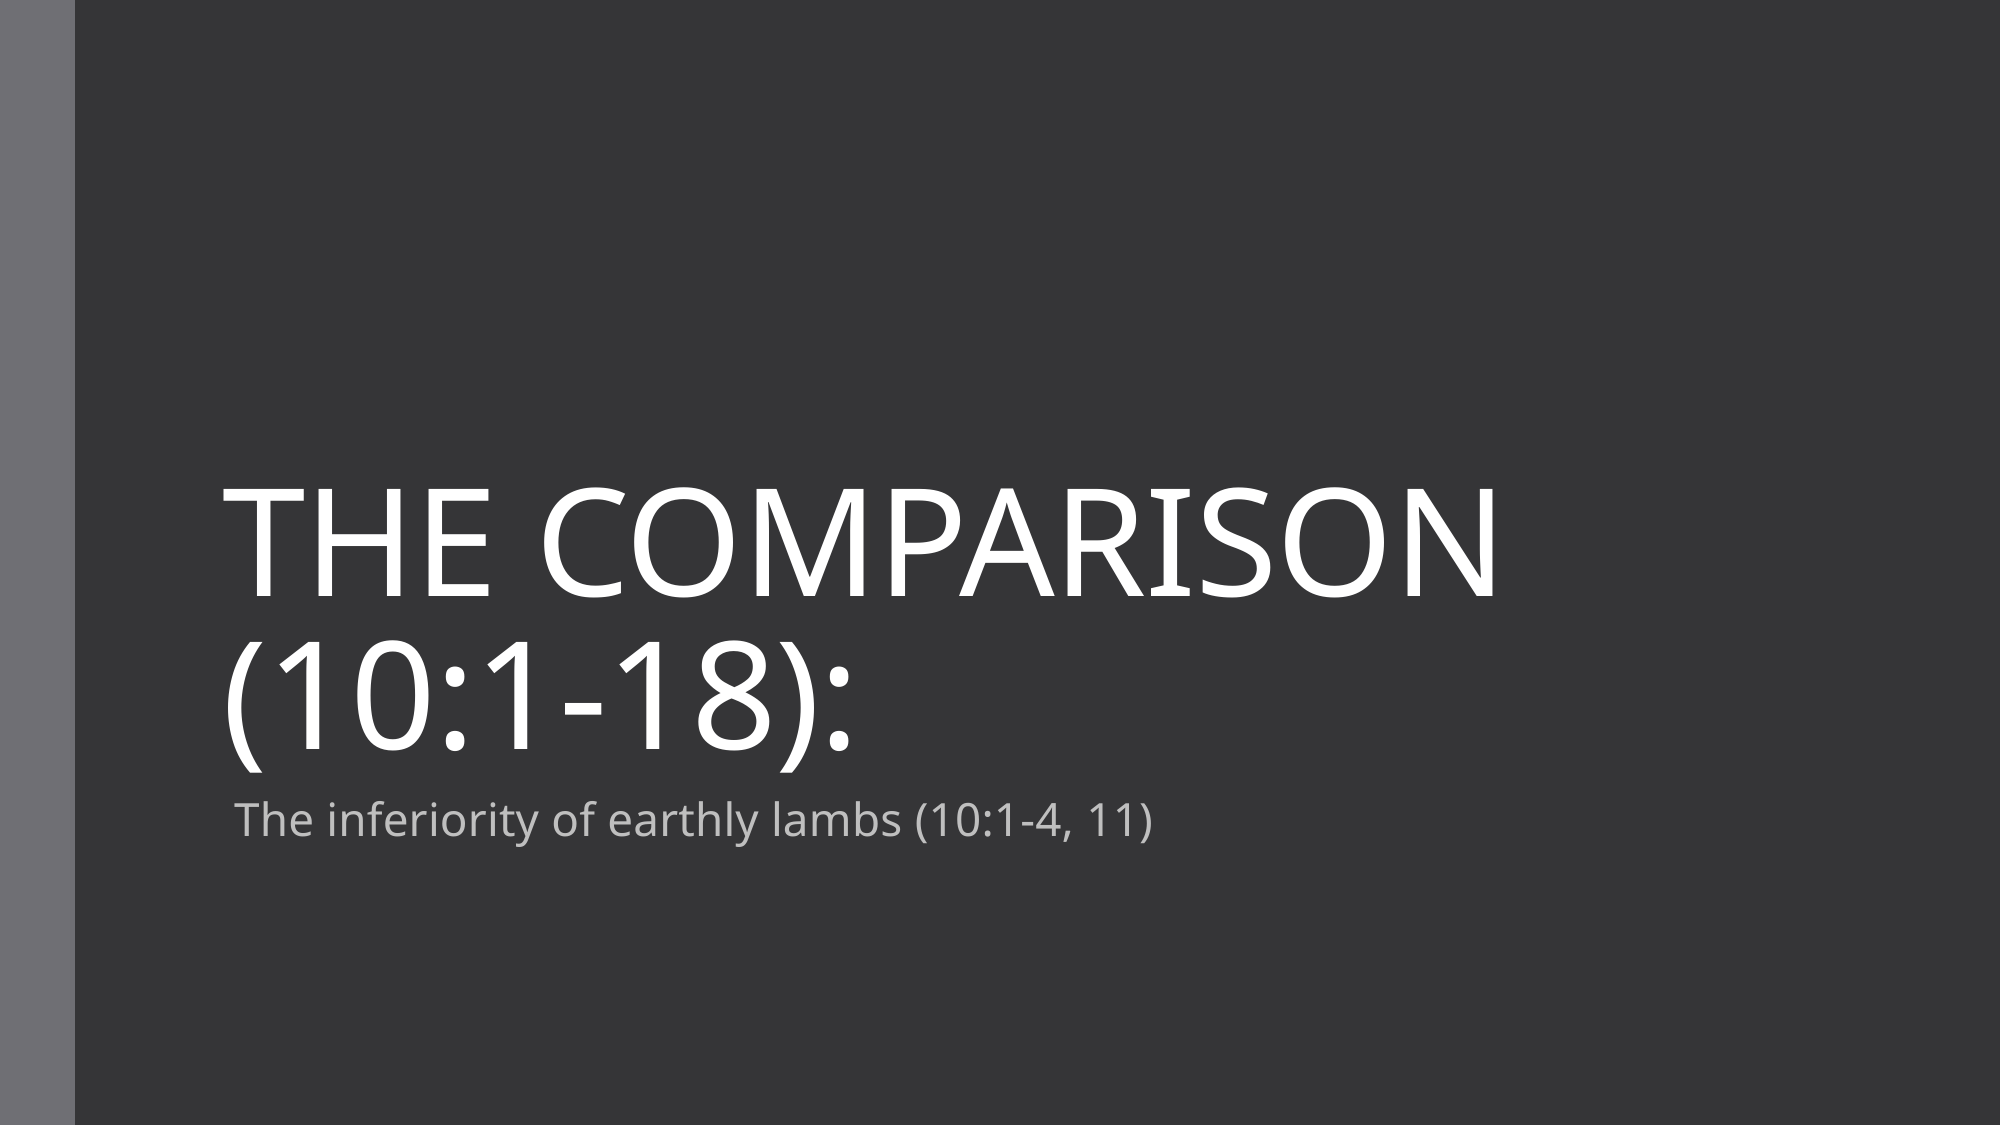

# THE COMPARISON (10:1-18):
 The inferiority of earthly lambs (10:1-4, 11)